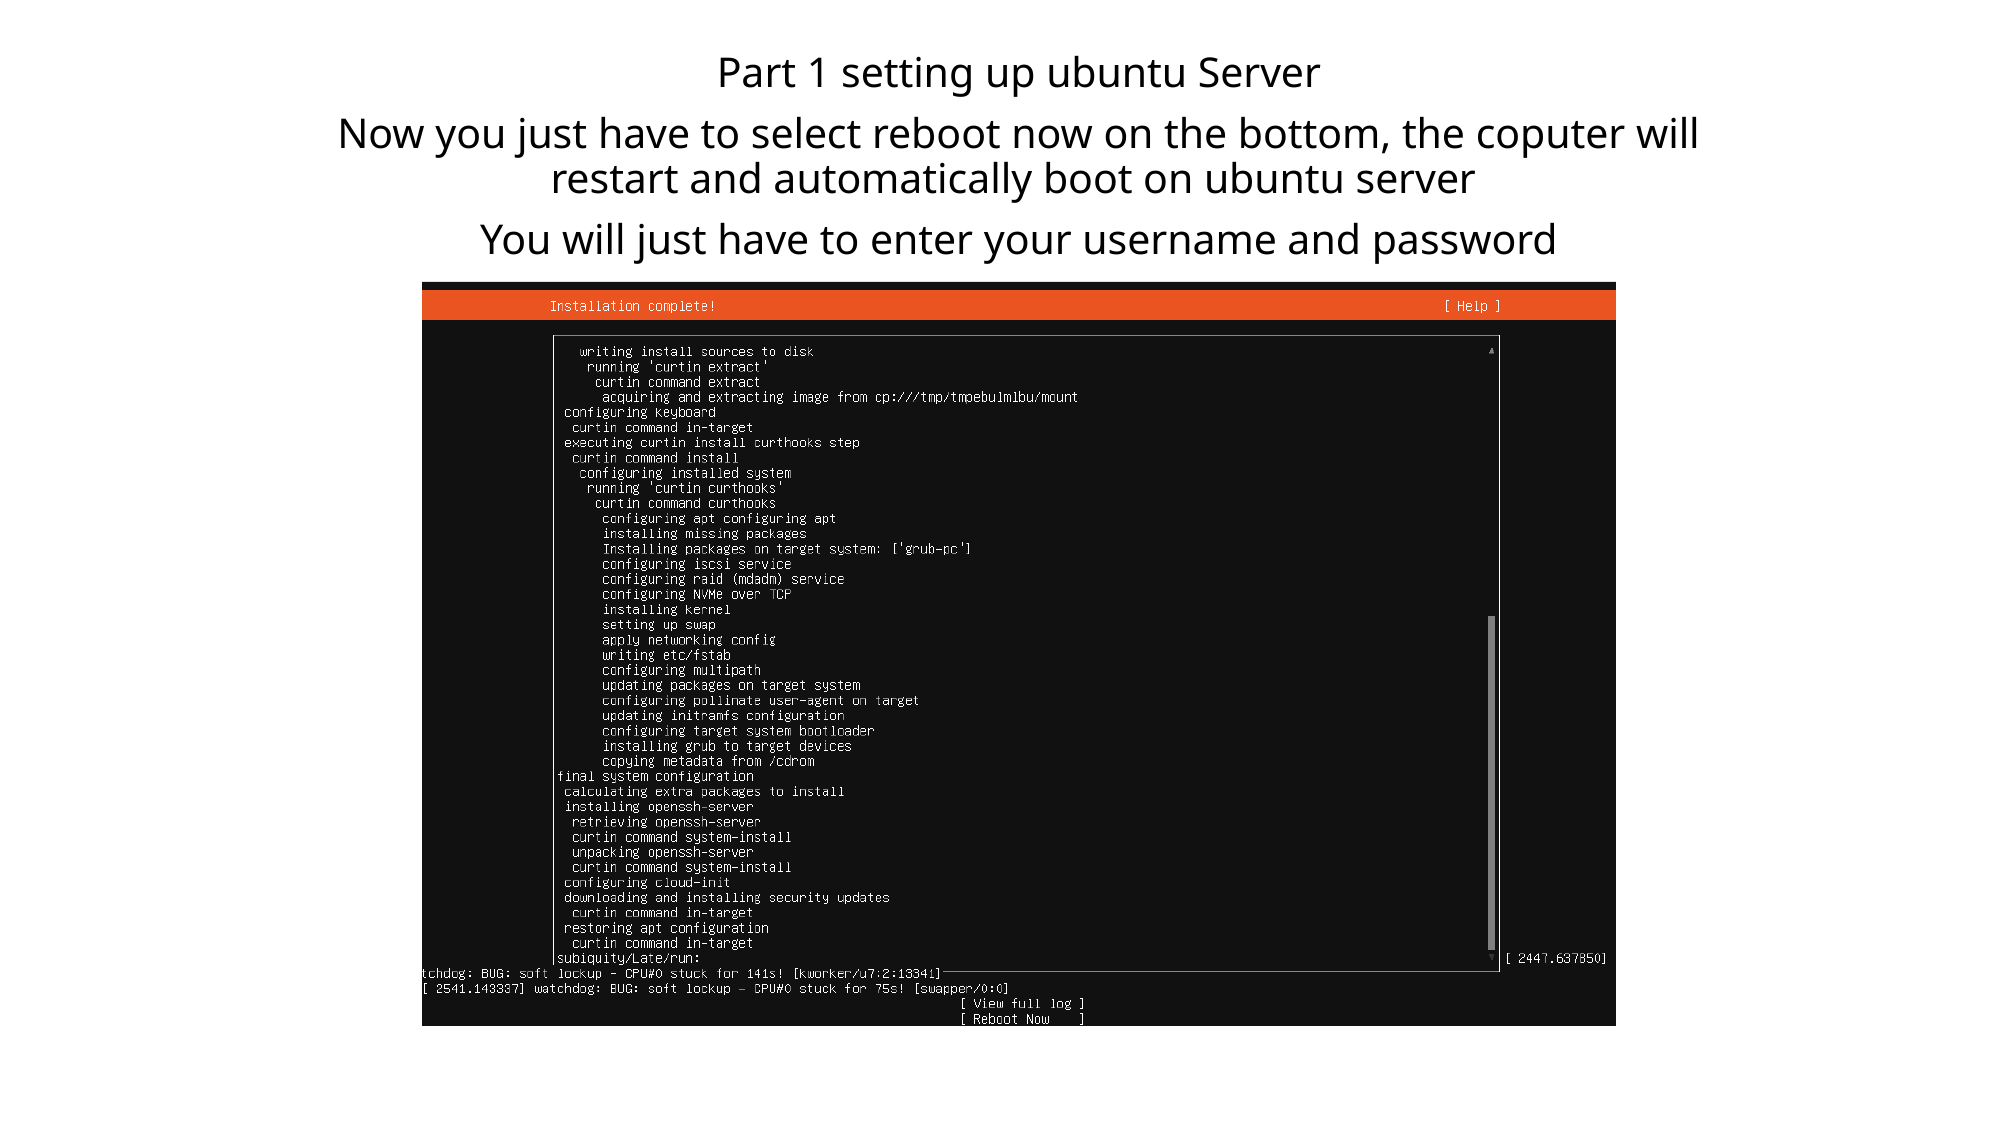

# Part 1 setting up ubuntu Server
Now you just have to select reboot now on the bottom, the coputer will restart and automatically boot on ubuntu server
You will just have to enter your username and password